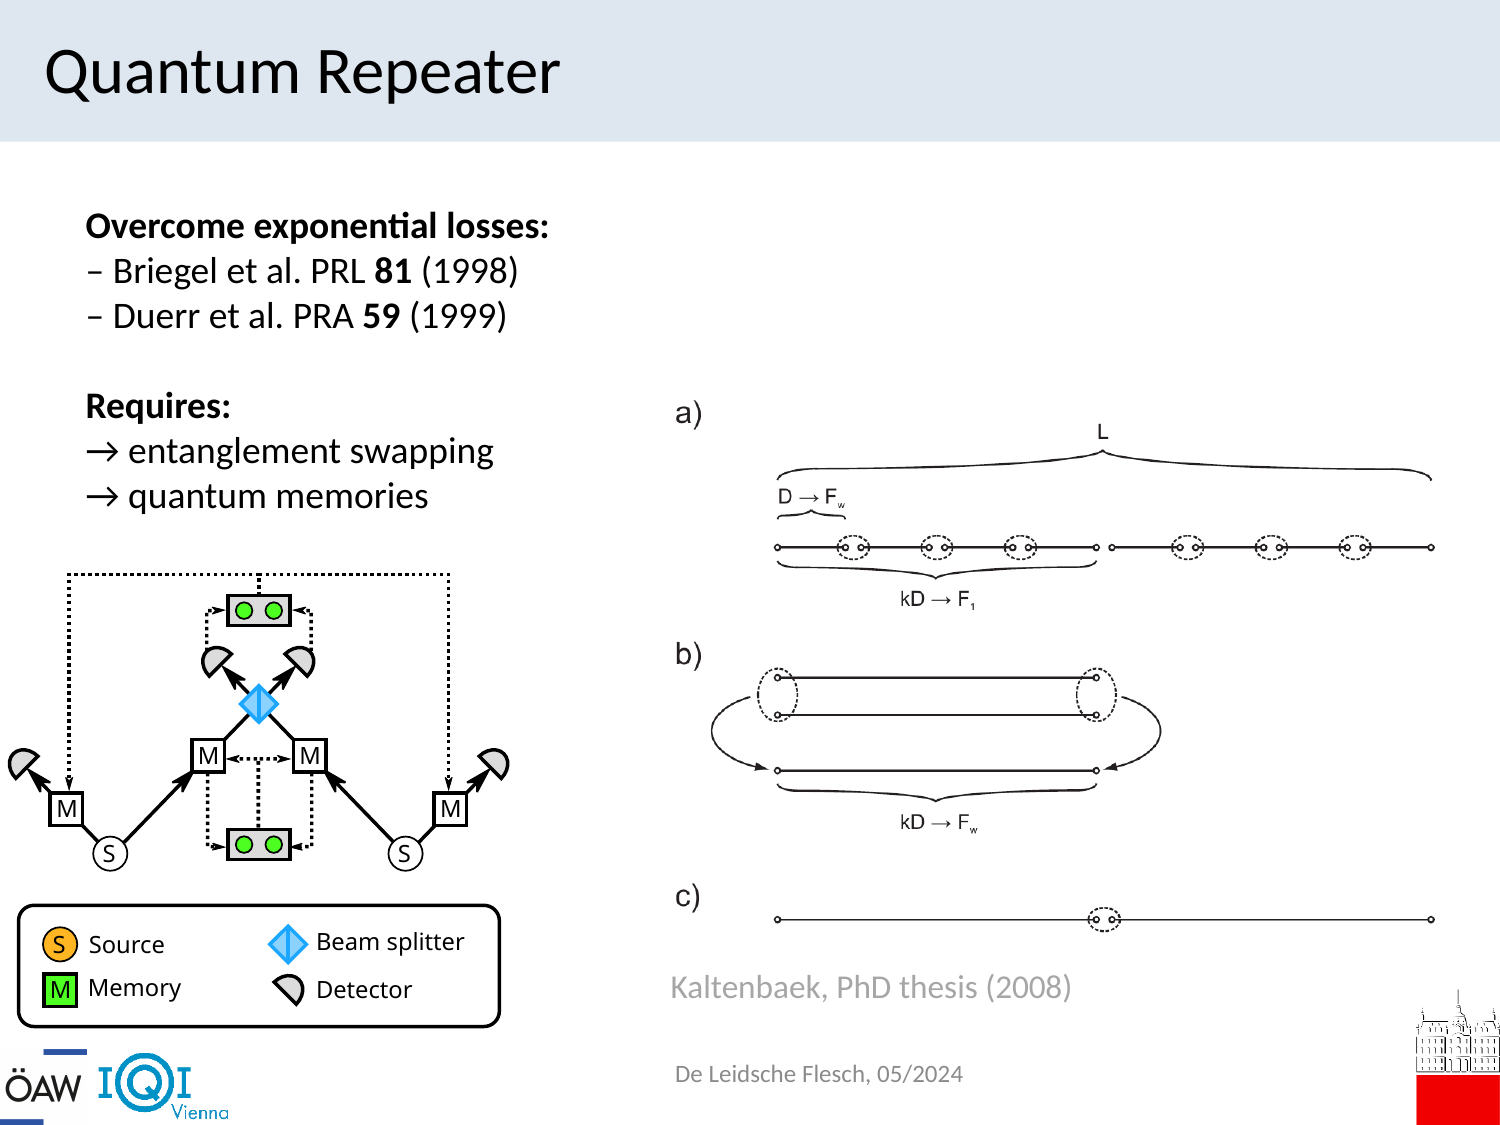

# Quantum Repeater
Overcome exponential losses:
– Briegel et al. PRL 81 (1998)
– Duerr et al. PRA 59 (1999)
Requires:
→ entanglement swapping
→ quantum memories
Kaltenbaek, PhD thesis (2008)
De Leidsche Flesch, 05/2024